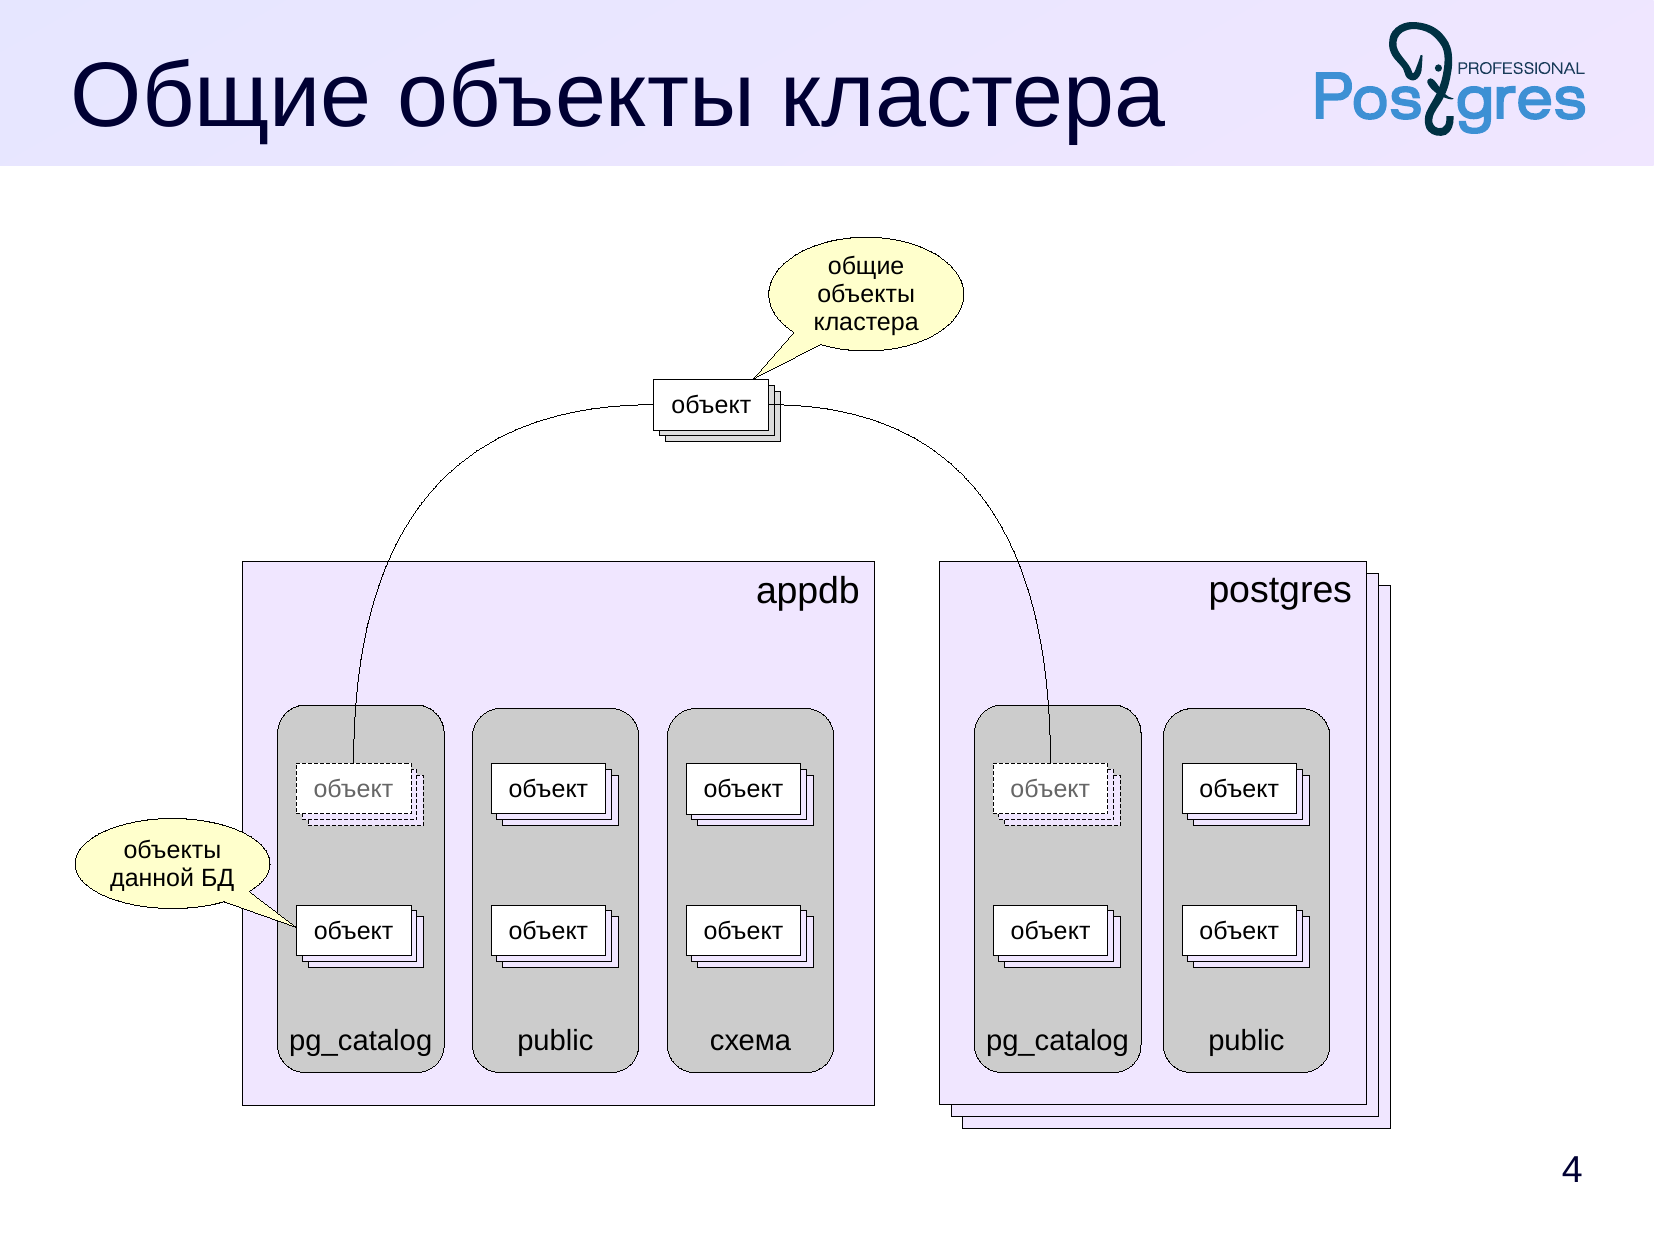

# Общие объекты кластера
общие
объекты
кластера
объект
таблица
таблица
postgres
appdb
pg_catalog
pg_catalog
public
схема
public
объект
объект
объект
объект
объект
таблица
таблица
таблица
таблица
таблица
таблица
таблица
таблица
таблица
таблица
объекты
данной БД
объект
объект
объект
объект
объект
таблица
таблица
таблица
таблица
таблица
таблица
таблица
таблица
таблица
таблица